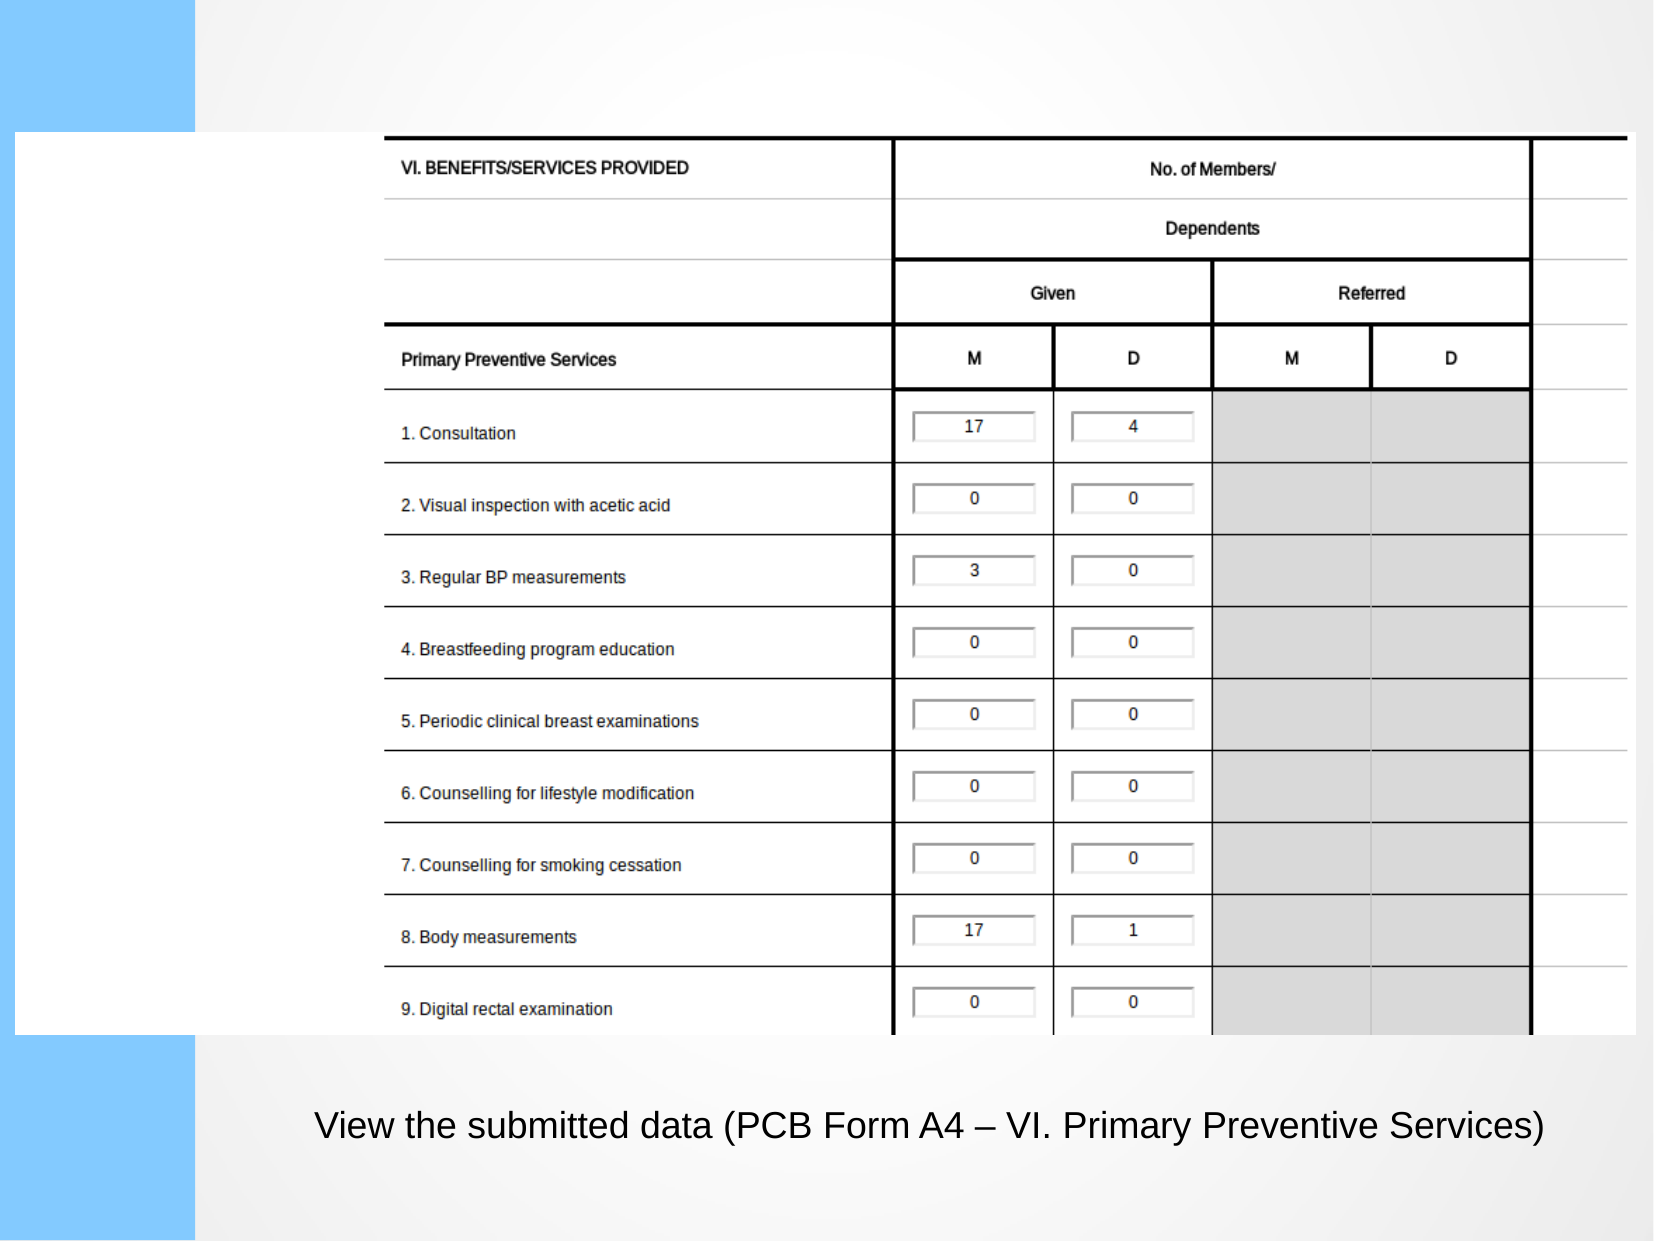

# View the submitted data (PCB Form A4 – VI. Primary Preventive Services)